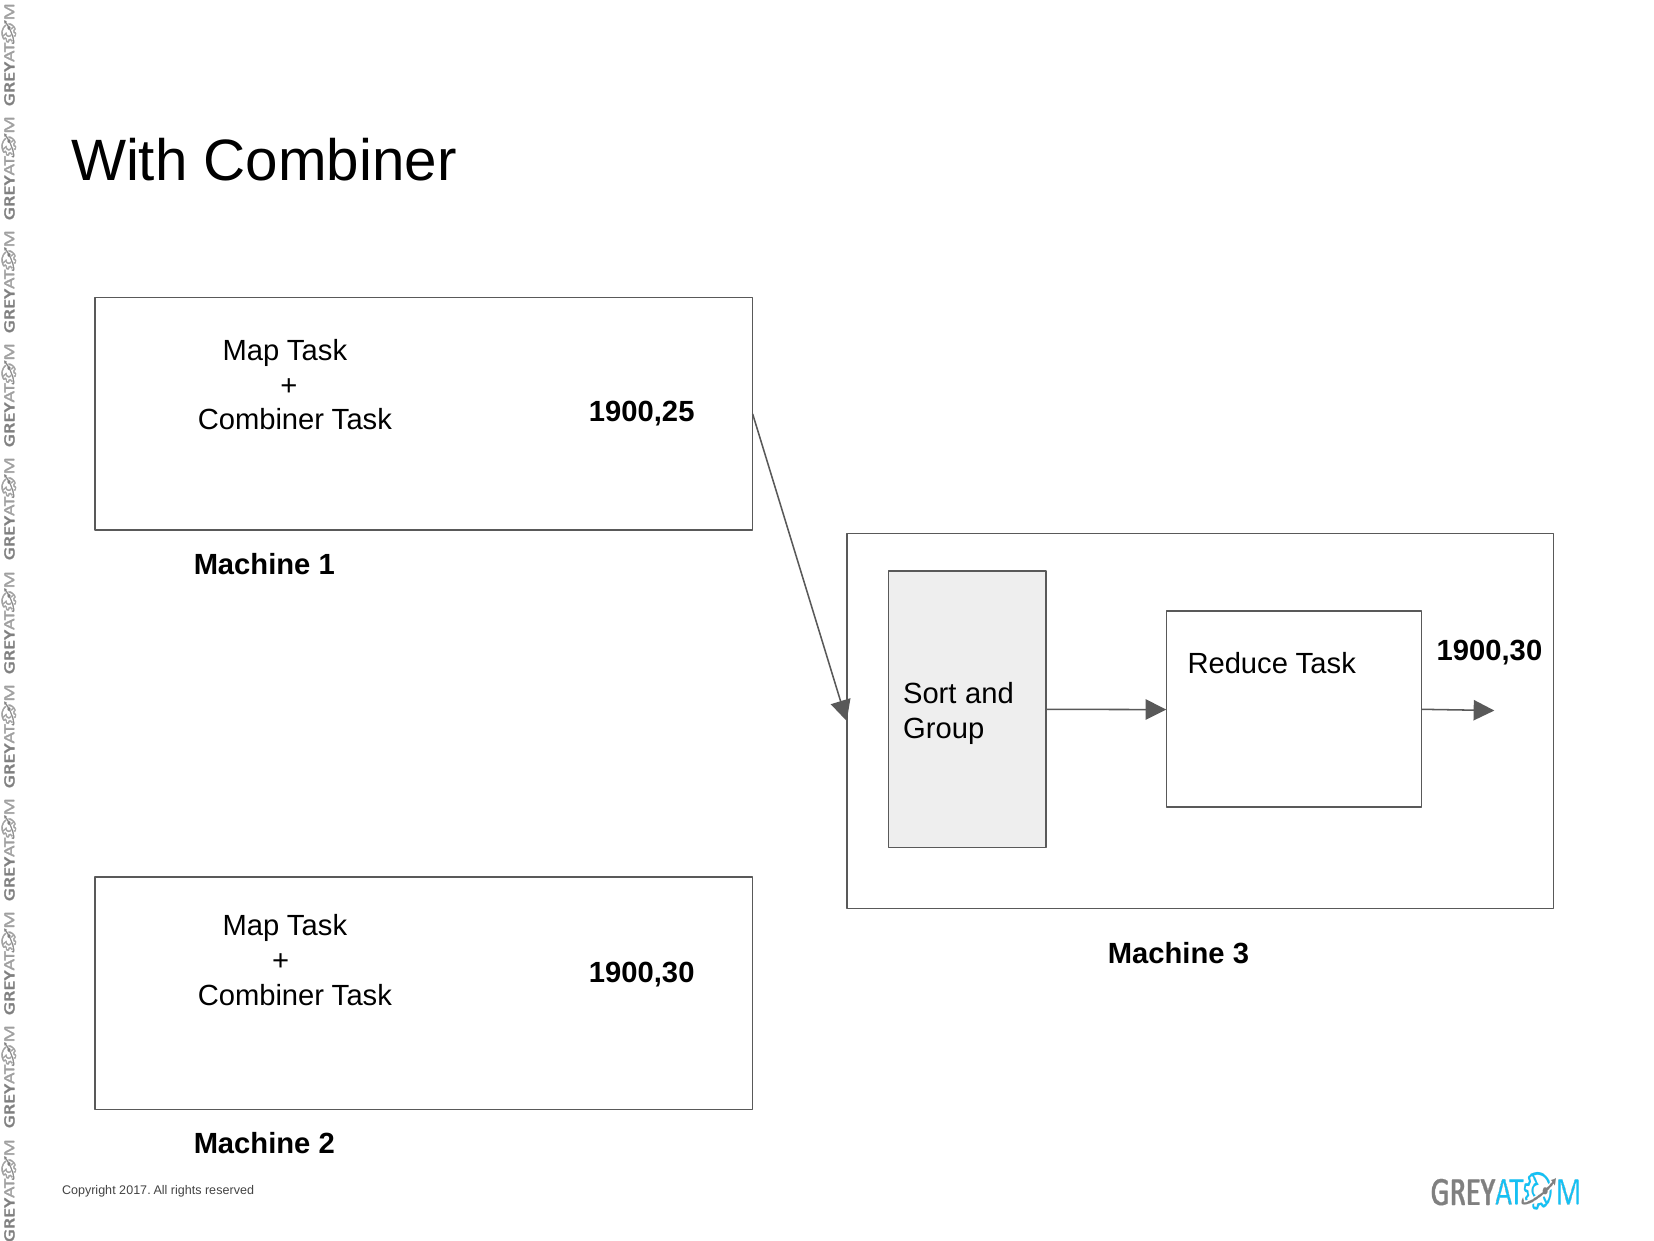

With Combiner
 Map Task
 +
 Combiner Task
1900,25
Machine 1
Sort and Group
1900,30
Reduce Task
 Map Task
 +
 Combiner Task
Machine 3
1900,30
Machine 2